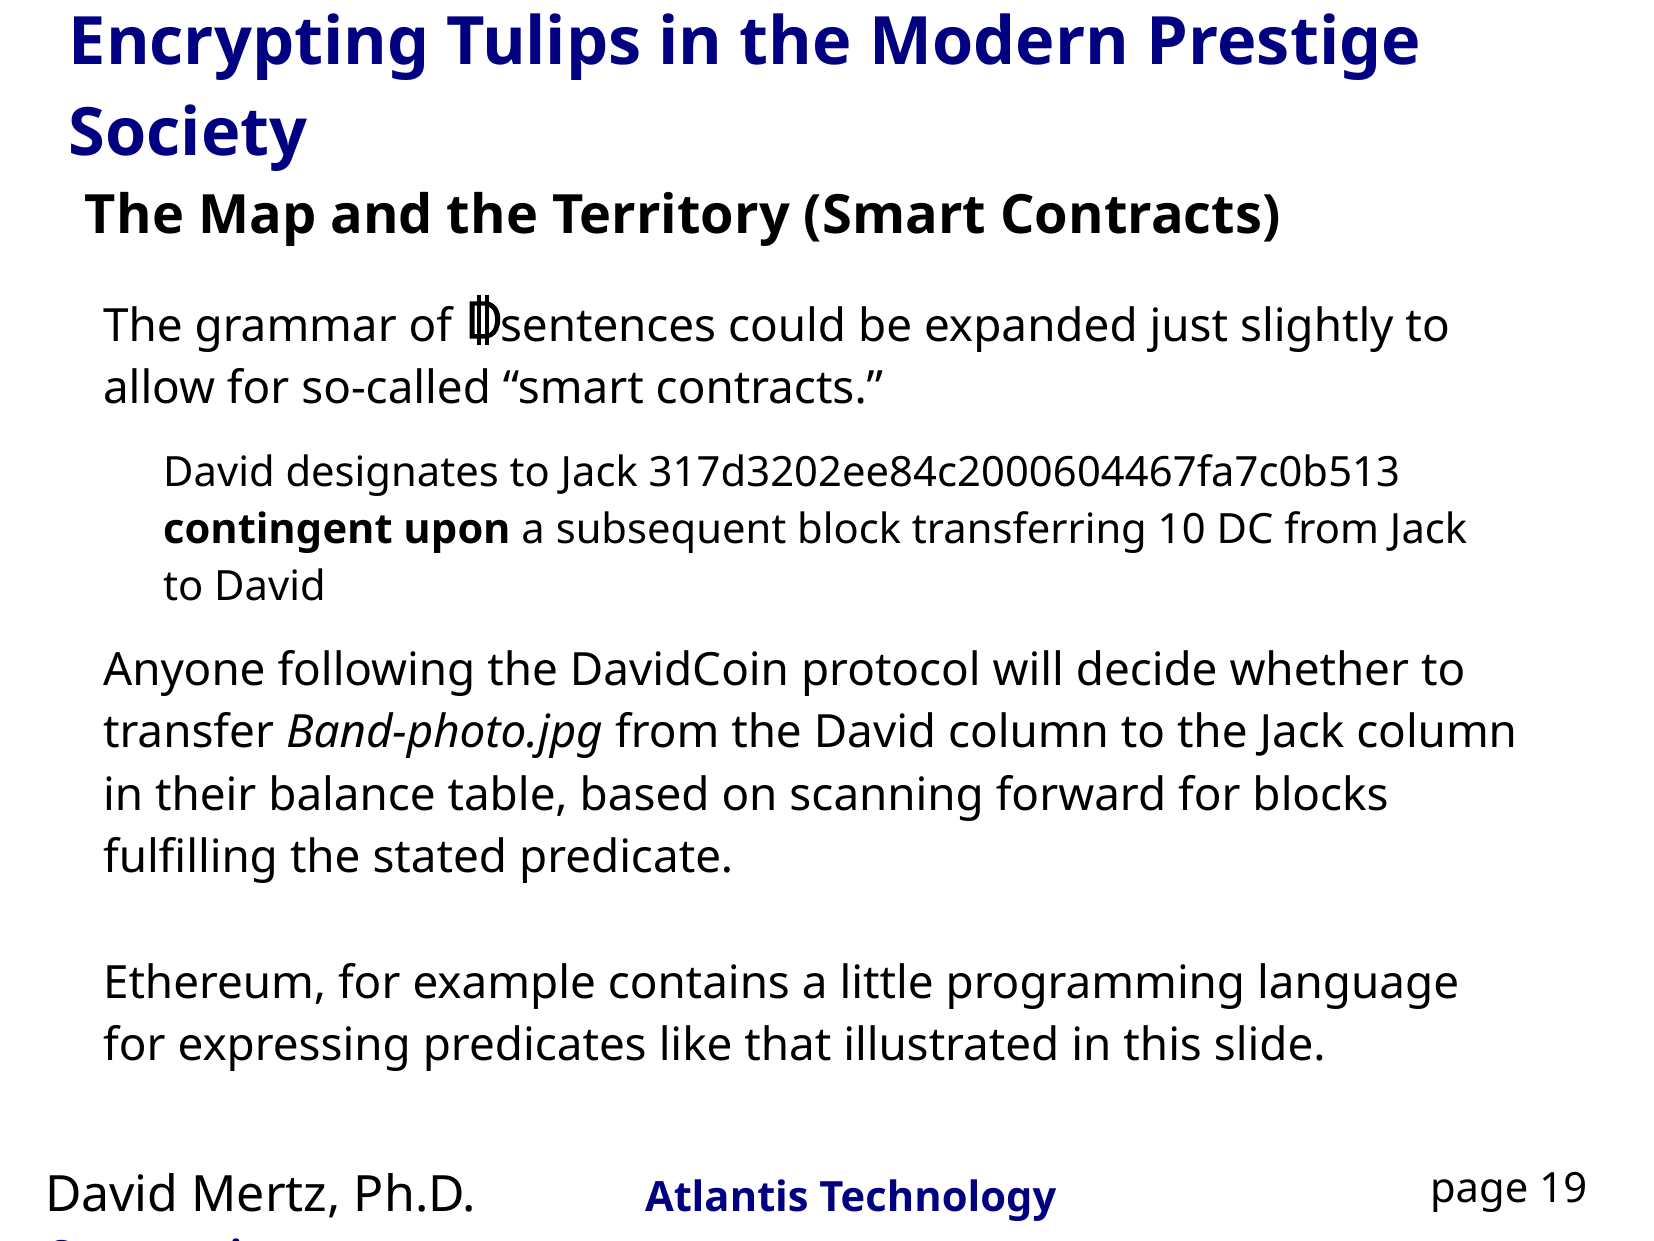

# The Map and the Territory (Smart Contracts)
The grammar of sentences could be expanded just slightly to allow for so-called “smart contracts.”
David designates to Jack 317d3202ee84c2000604467fa7c0b513 contingent upon a subsequent block transferring 10 DC from Jack to David
Anyone following the DavidCoin protocol will decide whether to transfer Band-photo.jpg from the David column to the Jack column in their balance table, based on scanning forward for blocks fulfilling the stated predicate.
Ethereum, for example contains a little programming language for expressing predicates like that illustrated in this slide.